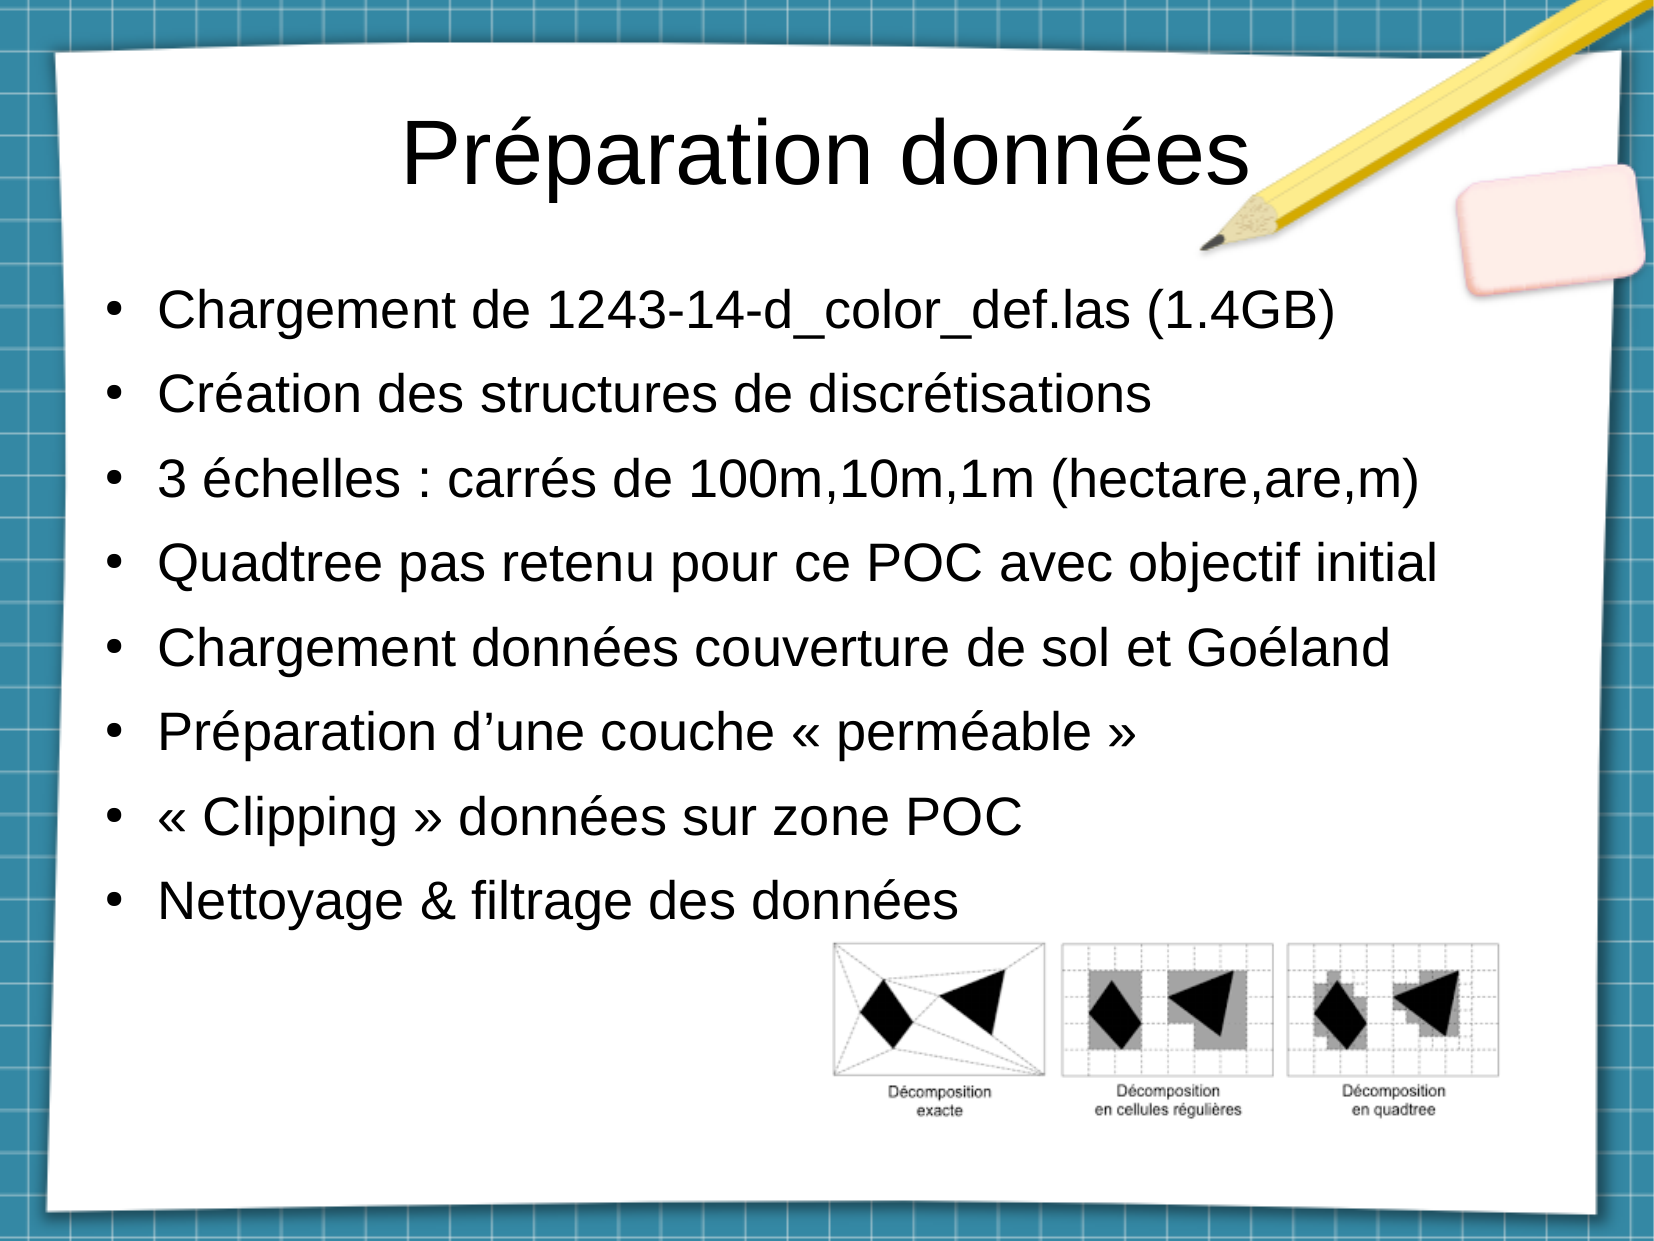

# Préparation données
Chargement de 1243-14-d_color_def.las (1.4GB)
Création des structures de discrétisations
3 échelles : carrés de 100m,10m,1m (hectare,are,m)
Quadtree pas retenu pour ce POC avec objectif initial
Chargement données couverture de sol et Goéland
Préparation d’une couche « perméable »
« Clipping » données sur zone POC
Nettoyage & filtrage des données